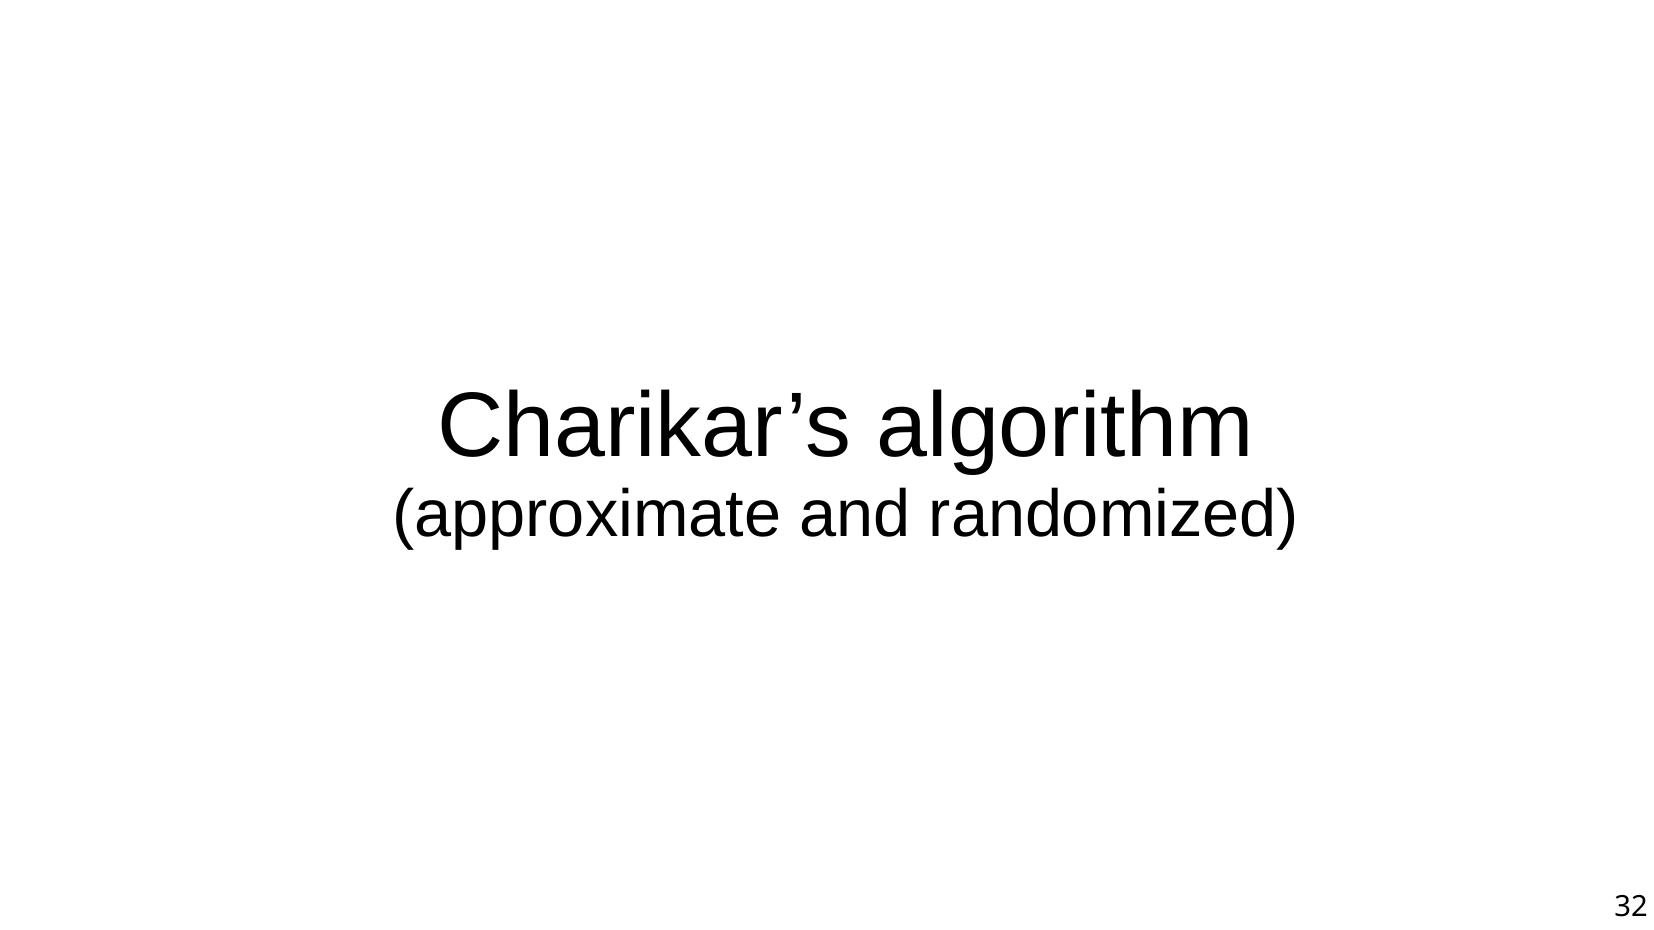

# Charikar’s algorithm (approximate and randomized)
32